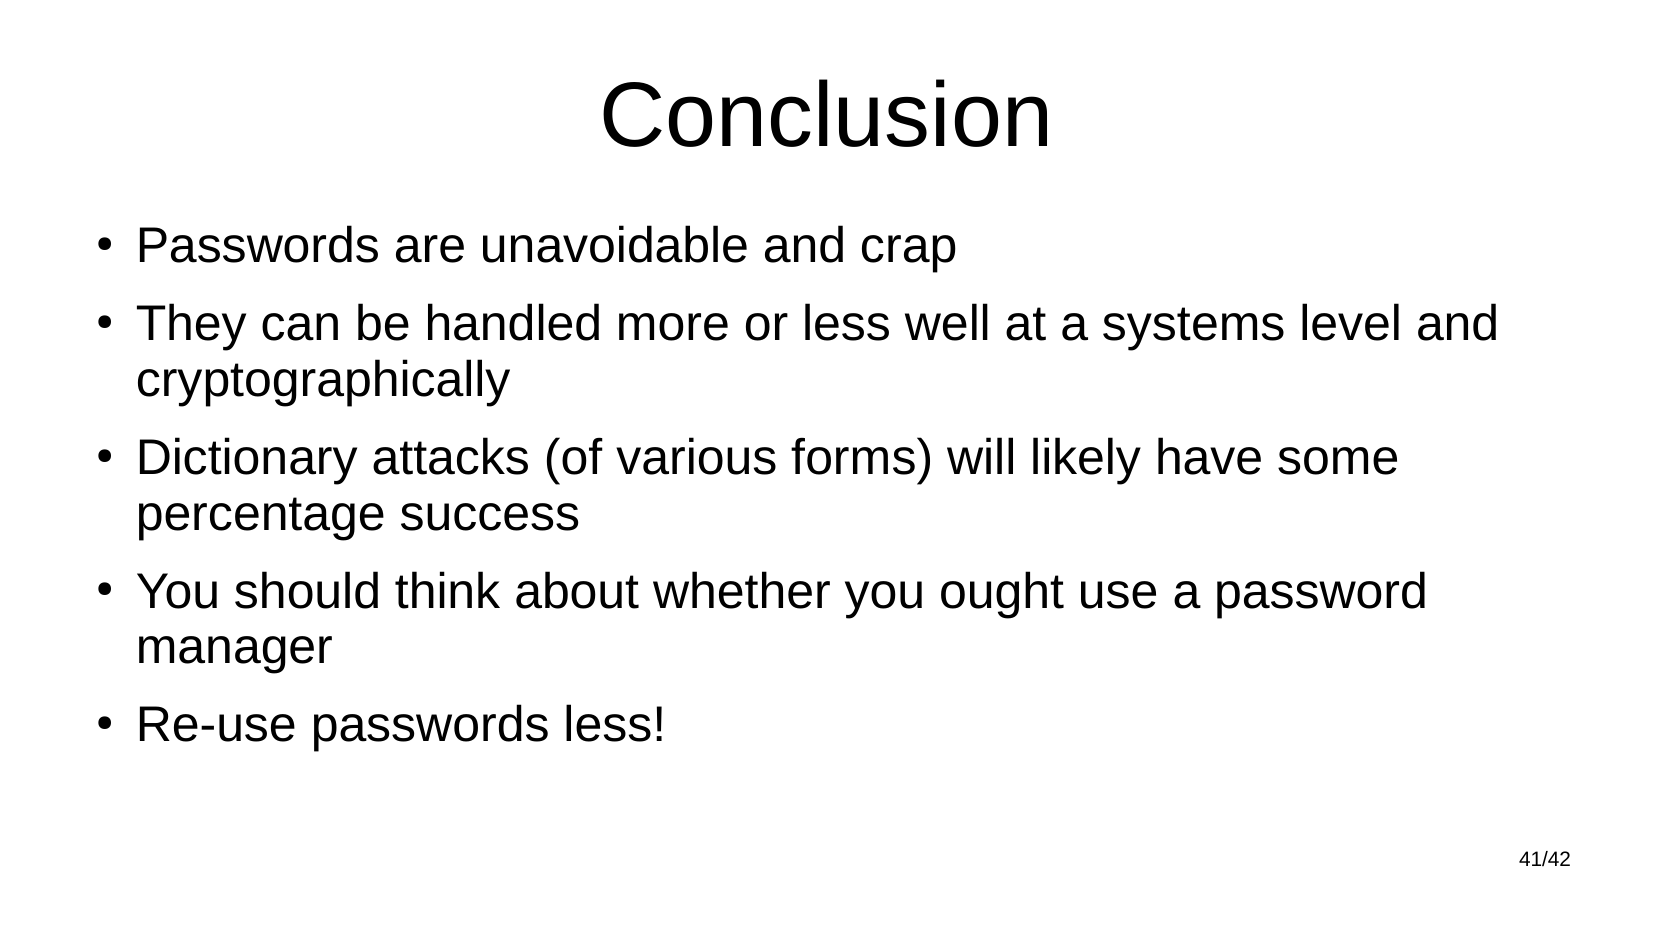

# Conclusion
Passwords are unavoidable and crap
They can be handled more or less well at a systems level and cryptographically
Dictionary attacks (of various forms) will likely have some percentage success
You should think about whether you ought use a password manager
Re-use passwords less!
41